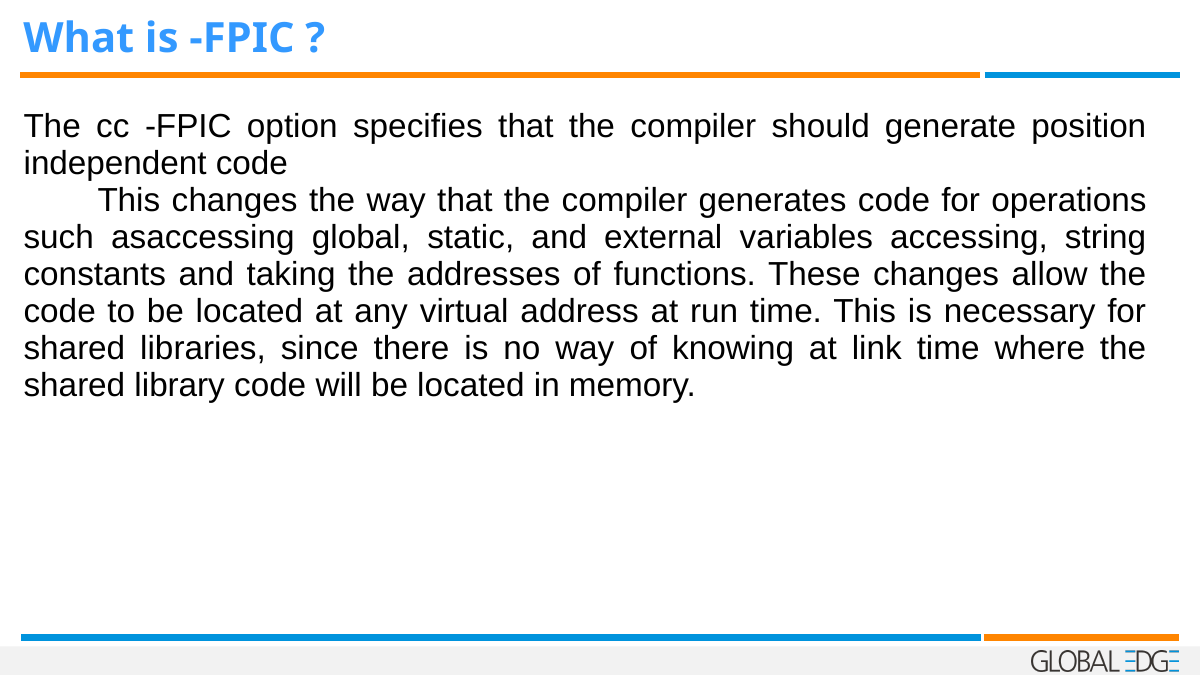

The cc -FPIC option specifies that the compiler should generate position independent code
	This changes the way that the compiler generates code for operations such asaccessing global, static, and external variables accessing, string constants and taking the addresses of functions. These changes allow the code to be located at any virtual address at run time. This is necessary for shared libraries, since there is no way of knowing at link time where the shared library code will be located in memory.
# What is -FPIC ?